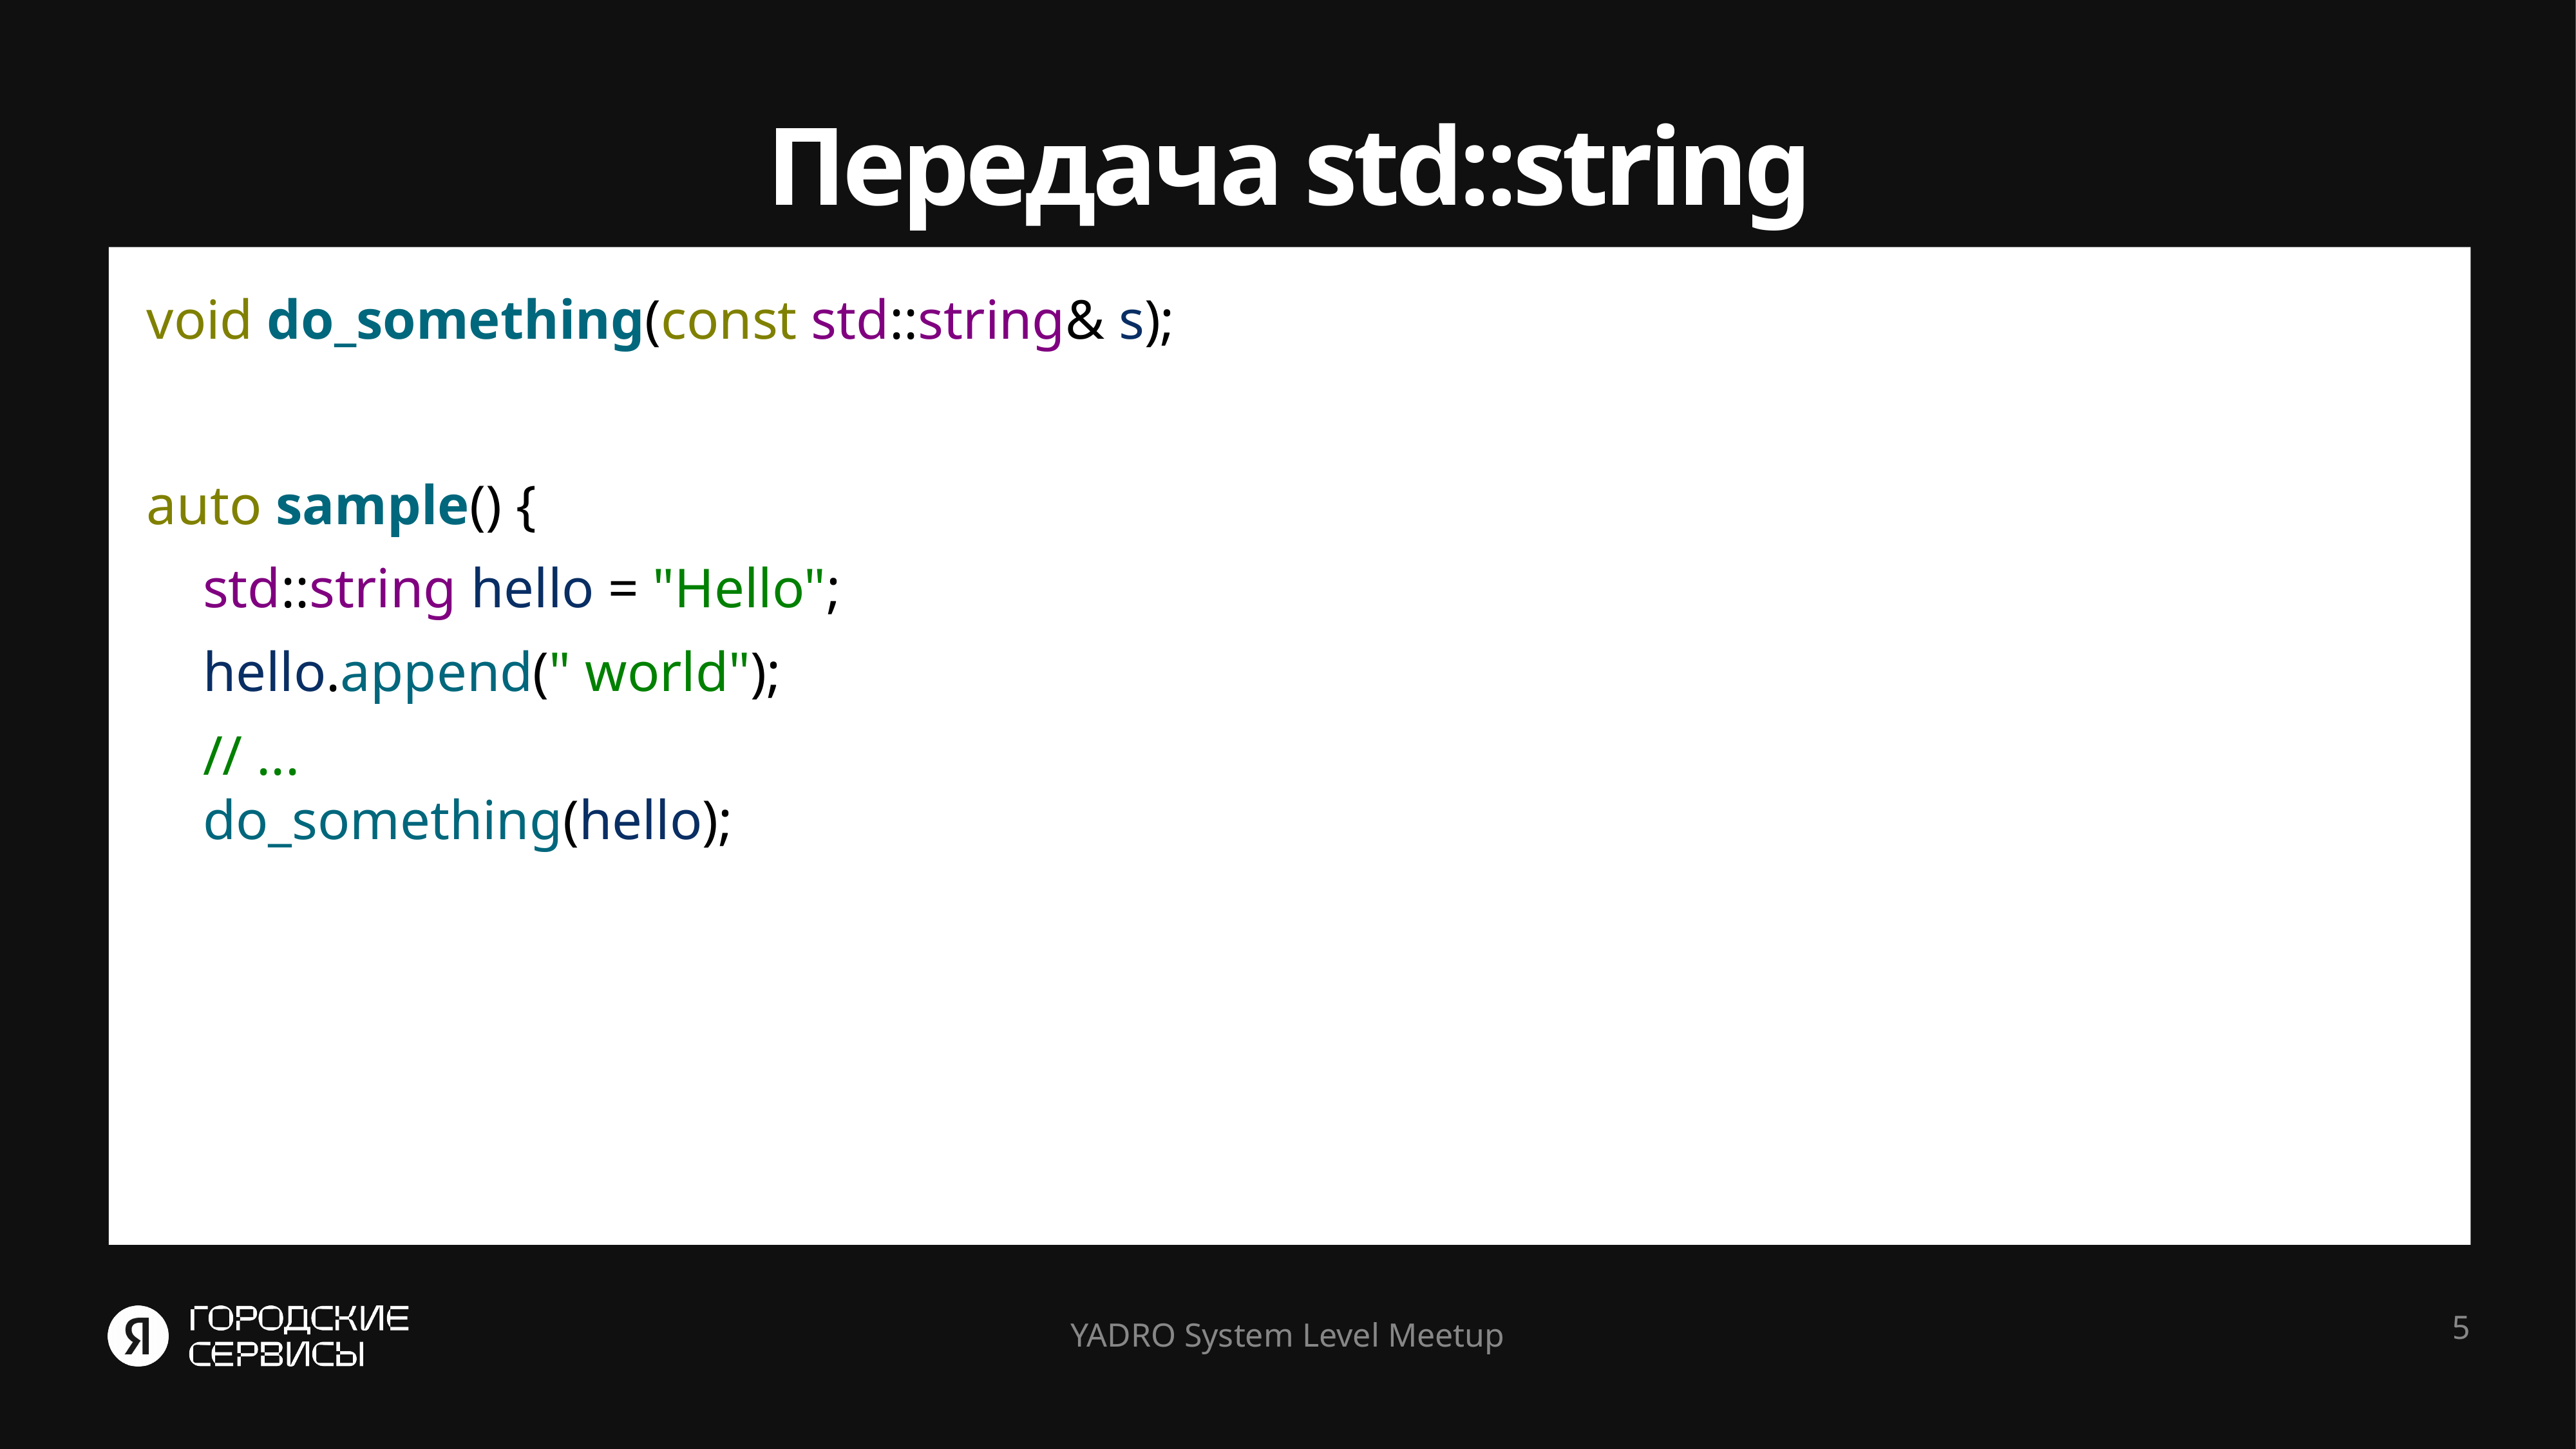

Передача std::string
# void do_something(const std::string& s);
auto sample() {
 std::string hello = "Hello";
 hello.append(" world");
 // ...
 do_something(hello);
YADRO System Level Meetup